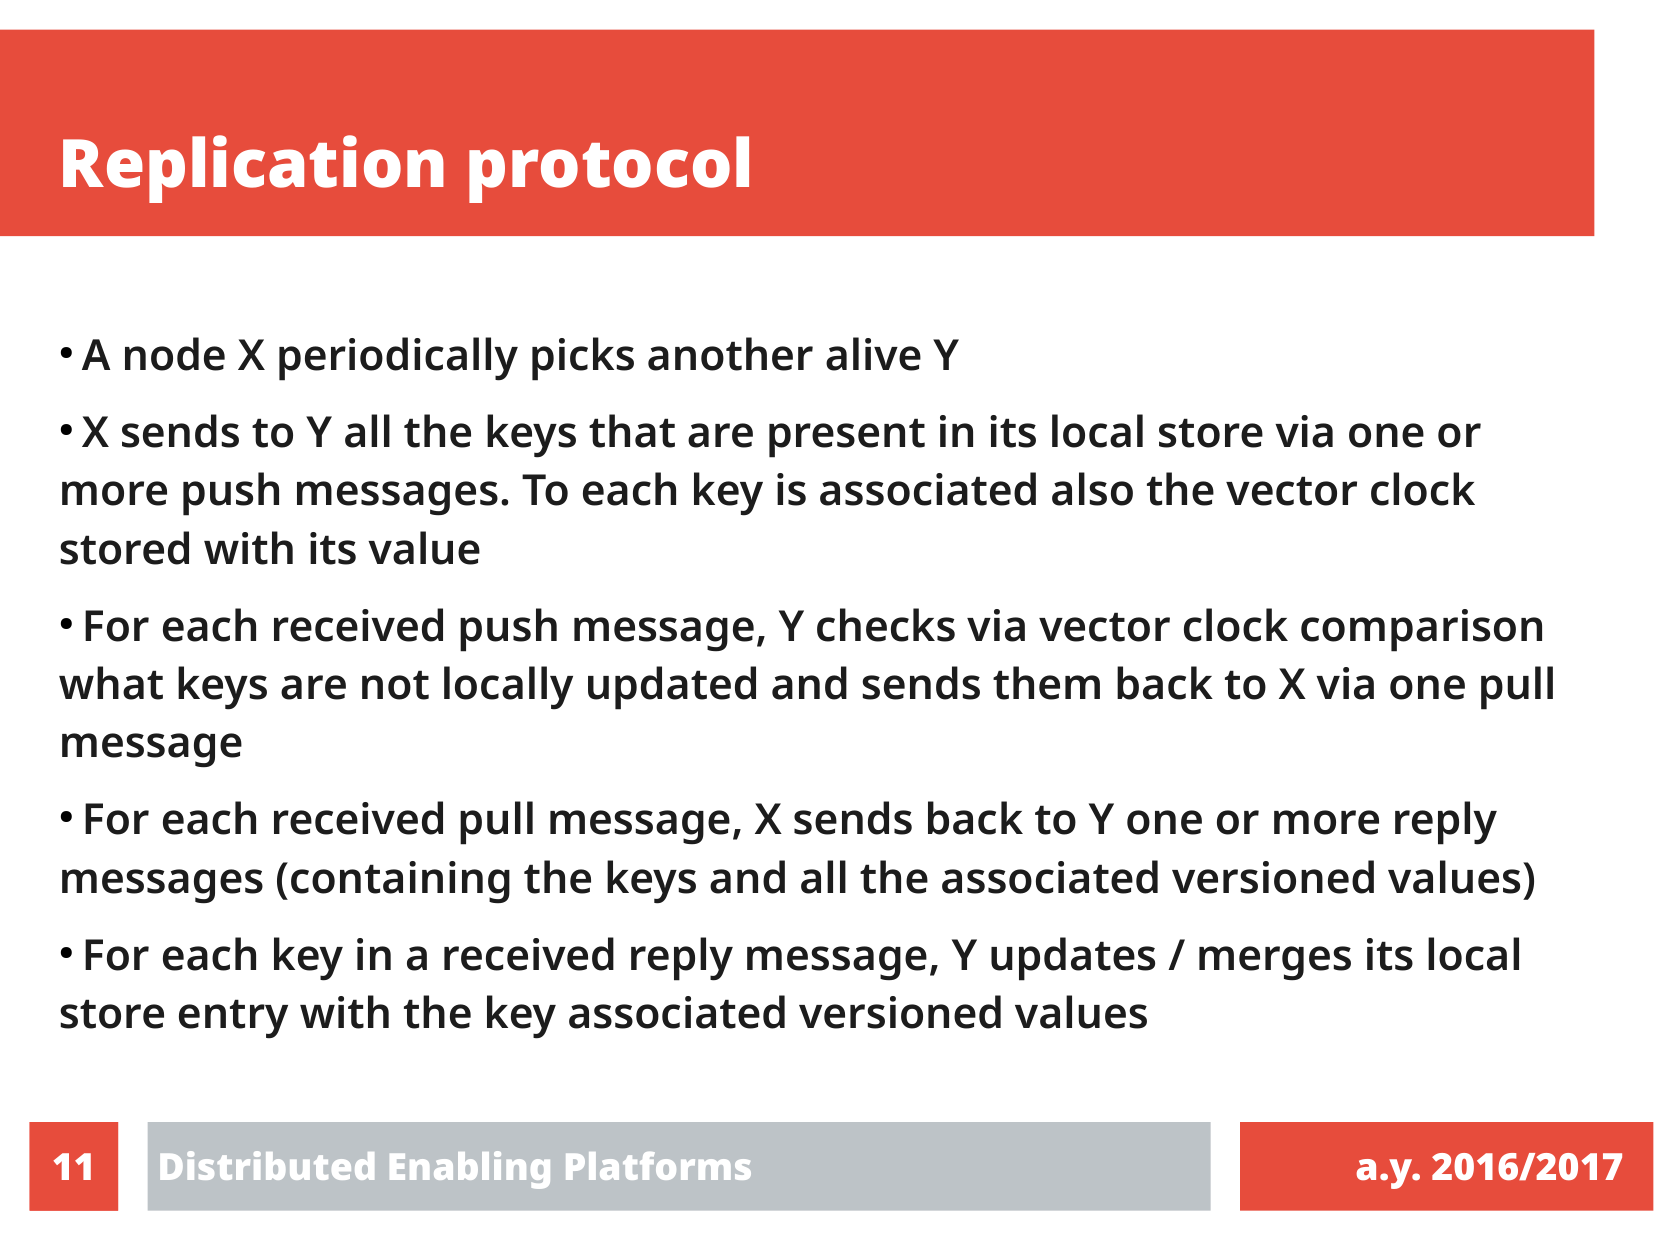

# Replication protocol
 A node X periodically picks another alive Y
 X sends to Y all the keys that are present in its local store via one or more push messages. To each key is associated also the vector clock stored with its value
 For each received push message, Y checks via vector clock comparison what keys are not locally updated and sends them back to X via one pull message
 For each received pull message, X sends back to Y one or more reply messages (containing the keys and all the associated versioned values)
 For each key in a received reply message, Y updates / merges its local store entry with the key associated versioned values
11
Distributed Enabling Platforms
a.y. 2016/2017